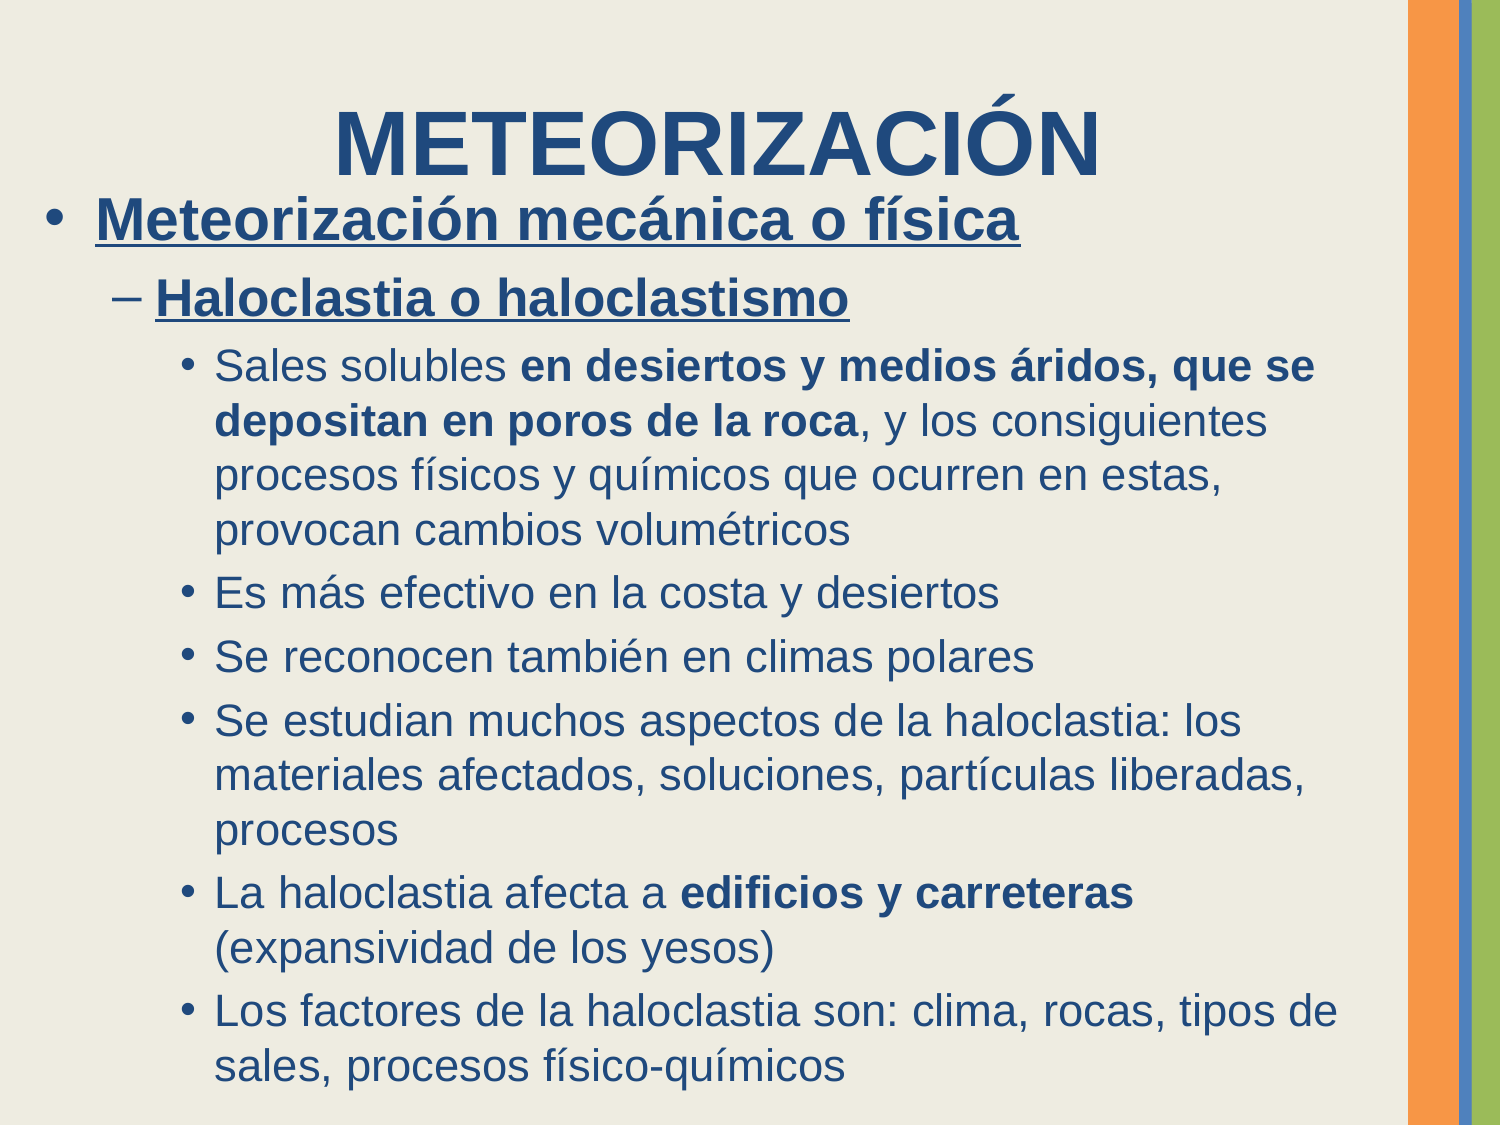

# meteorización
Meteorización mecánica o física
Haloclastia o haloclastismo
Sales solubles en desiertos y medios áridos, que se depositan en poros de la roca, y los consiguientes procesos físicos y químicos que ocurren en estas, provocan cambios volumétricos
Es más efectivo en la costa y desiertos
Se reconocen también en climas polares
Se estudian muchos aspectos de la haloclastia: los materiales afectados, soluciones, partículas liberadas, procesos
La haloclastia afecta a edificios y carreteras (expansividad de los yesos)
Los factores de la haloclastia son: clima, rocas, tipos de sales, procesos físico-químicos